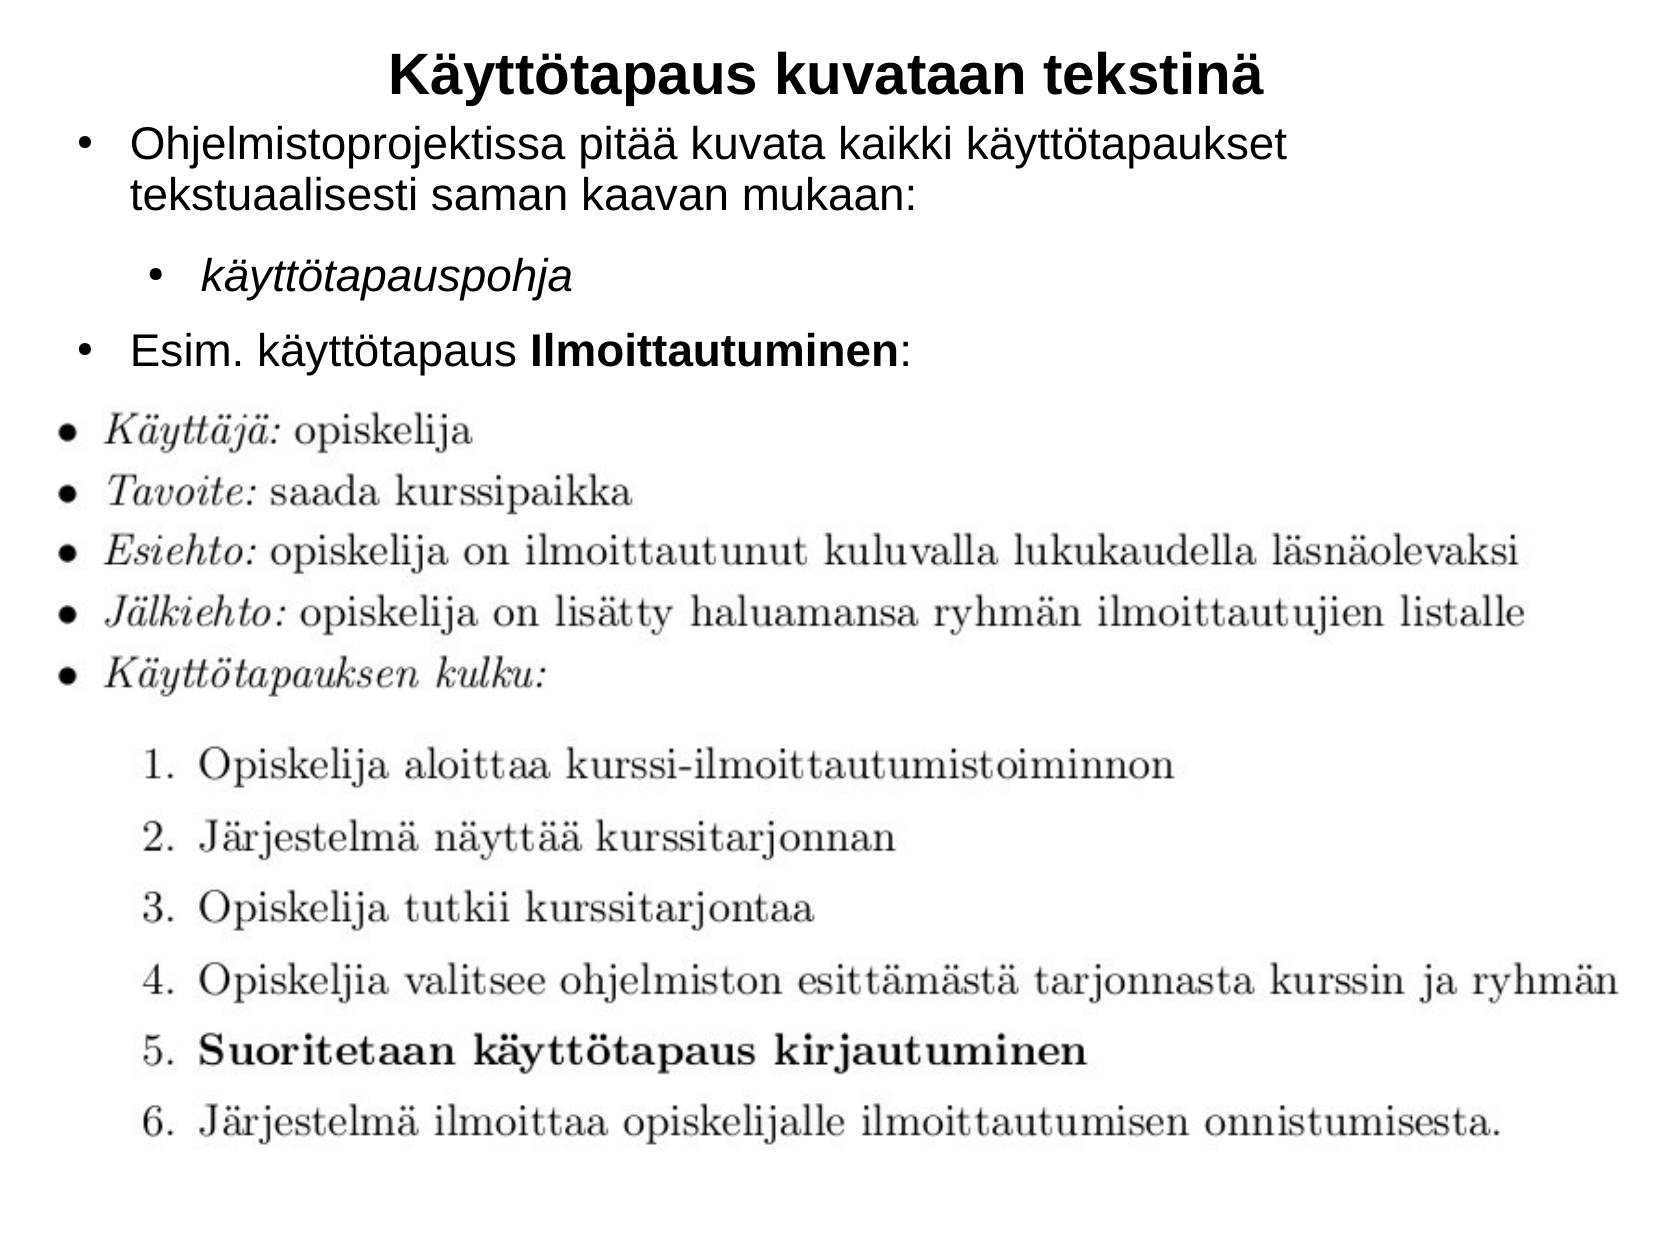

# Käyttötapaus kuvataan tekstinä
Ohjelmistoprojektissa pitää kuvata kaikki käyttötapaukset tekstuaalisesti saman kaavan mukaan:
käyttötapauspohja
Esim. käyttötapaus Ilmoittautuminen: